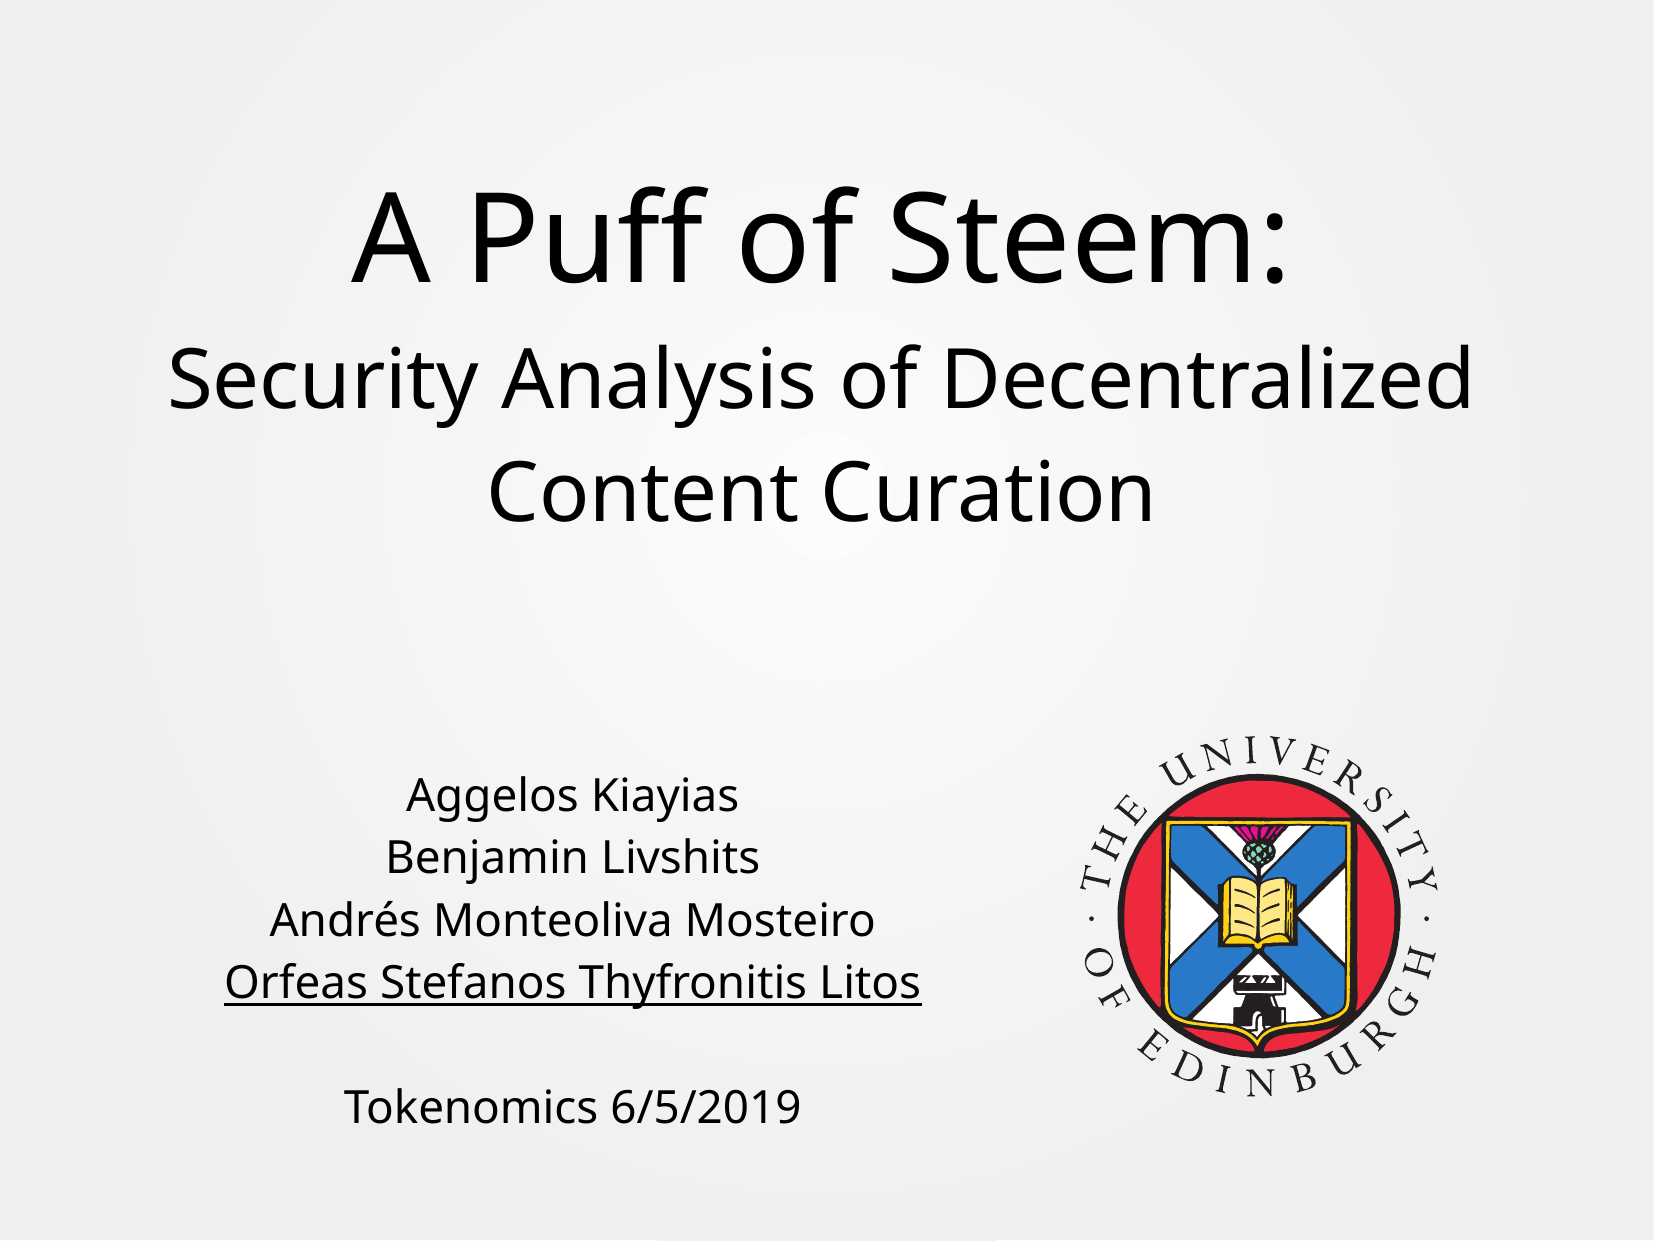

# A Puff of Steem: Security Analysis of Decentralized Content Curation
Aggelos Kiayias
Benjamin Livshits
Andrés Monteoliva Mosteiro
Orfeas Stefanos Thyfronitis Litos
Tokenomics 6/5/2019